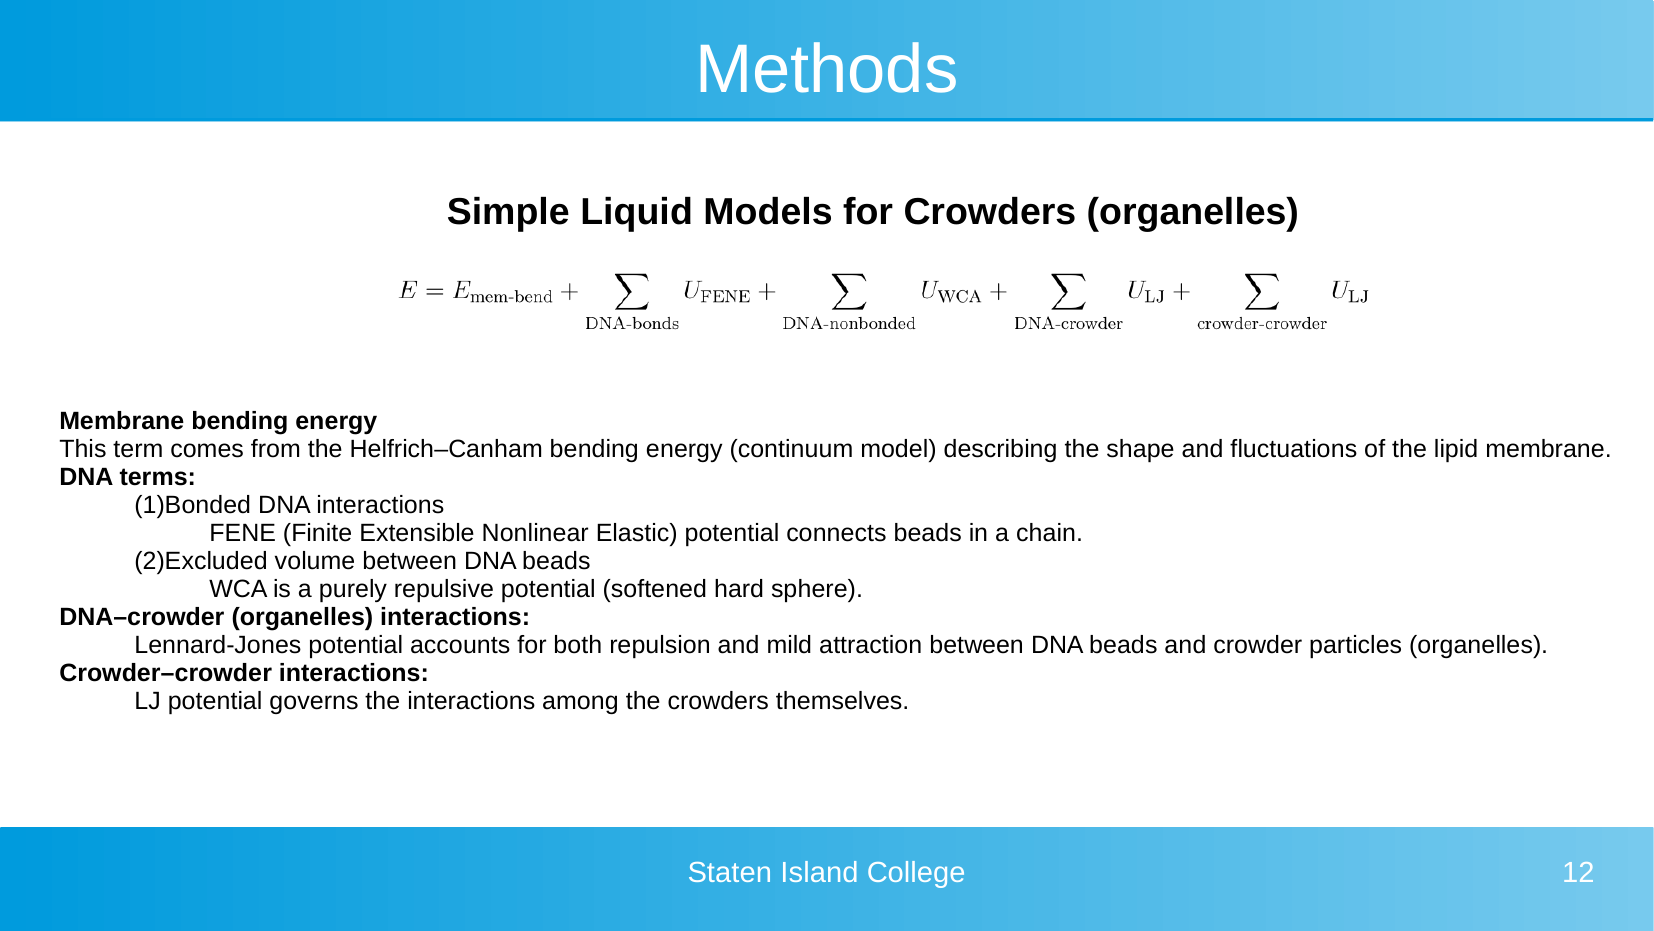

# Methods
Simple Liquid Models for Crowders (organelles)
Membrane bending energy
This term comes from the Helfrich–Canham bending energy (continuum model) describing the shape and fluctuations of the lipid membrane.
DNA terms:
	(1)Bonded DNA interactions
		FENE (Finite Extensible Nonlinear Elastic) potential connects beads in a chain.
	(2)Excluded volume between DNA beads
		WCA is a purely repulsive potential (softened hard sphere).
DNA–crowder (organelles) interactions:
	Lennard-Jones potential accounts for both repulsion and mild attraction between DNA beads and crowder particles (organelles).
Crowder–crowder interactions:
	LJ potential governs the interactions among the crowders themselves.
Staten Island College
12